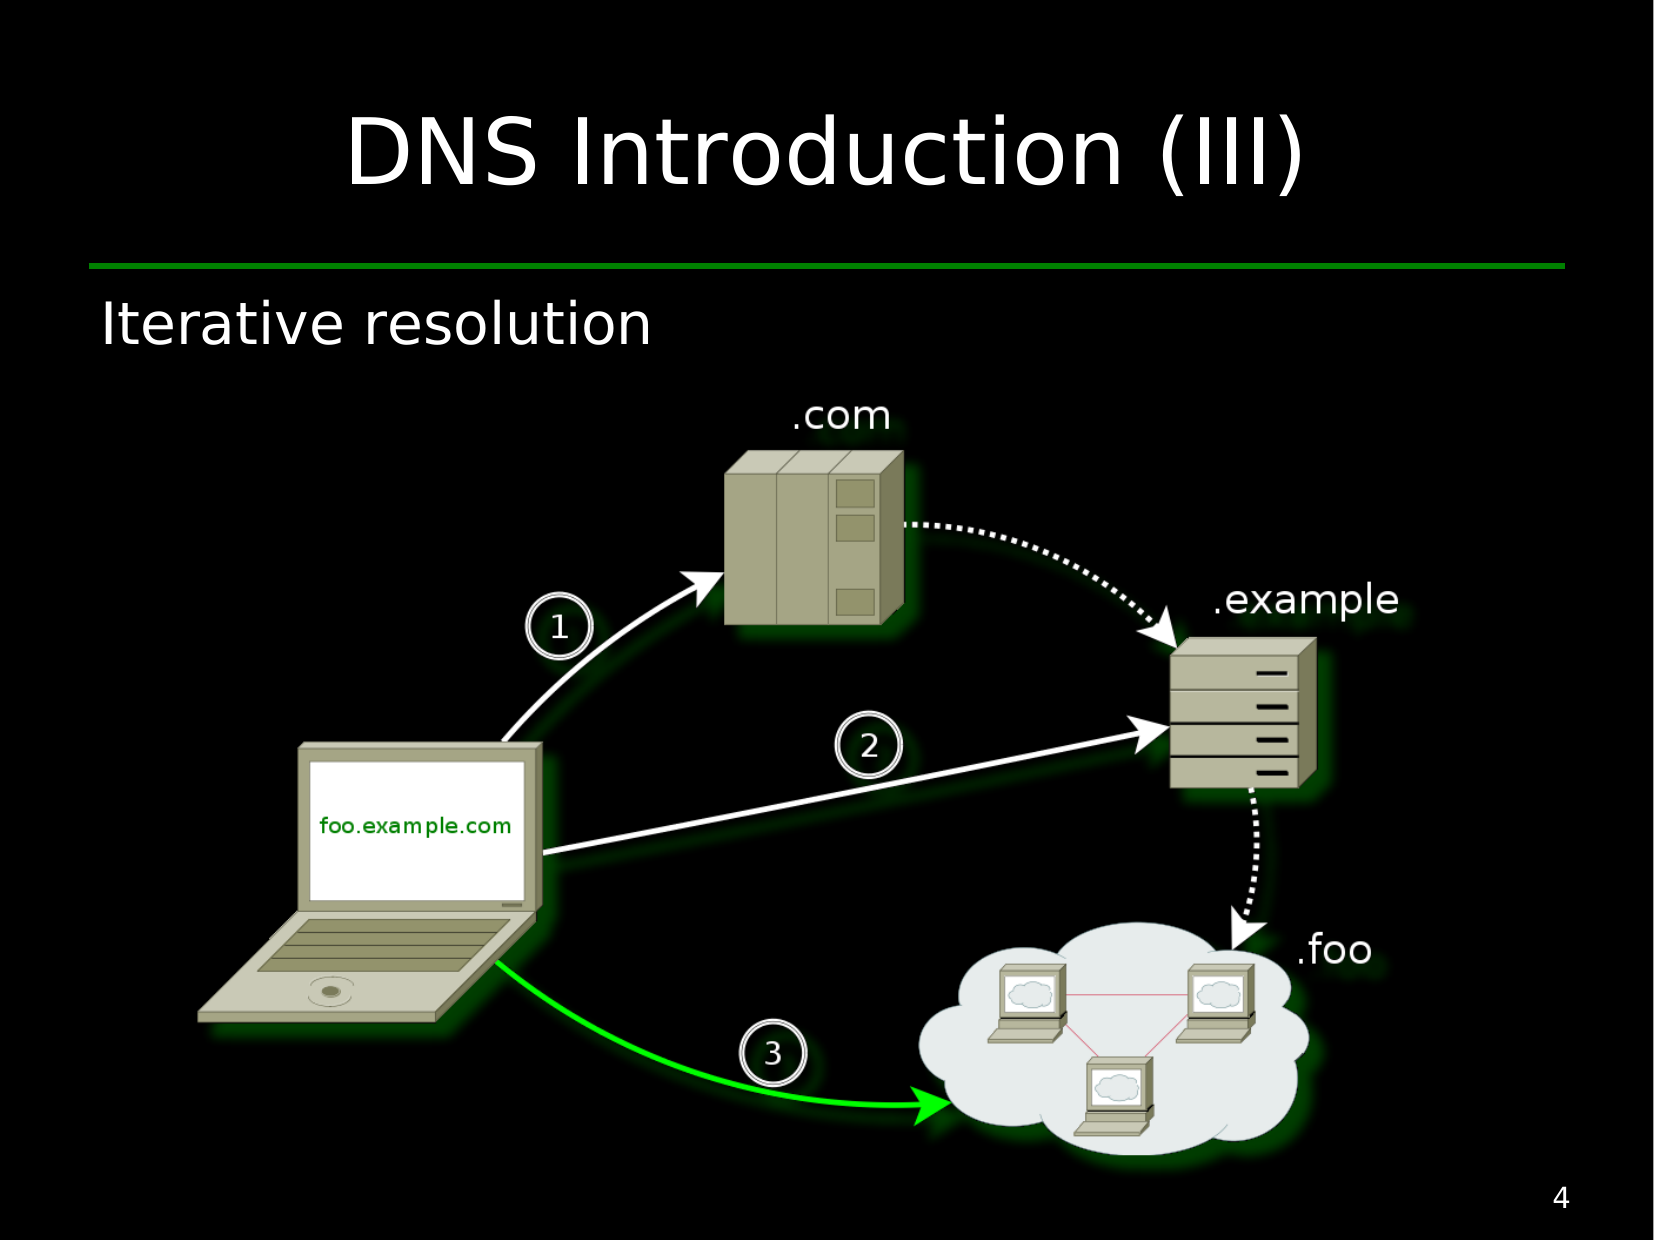

# DNS Introduction (III)
Iterative resolution
4